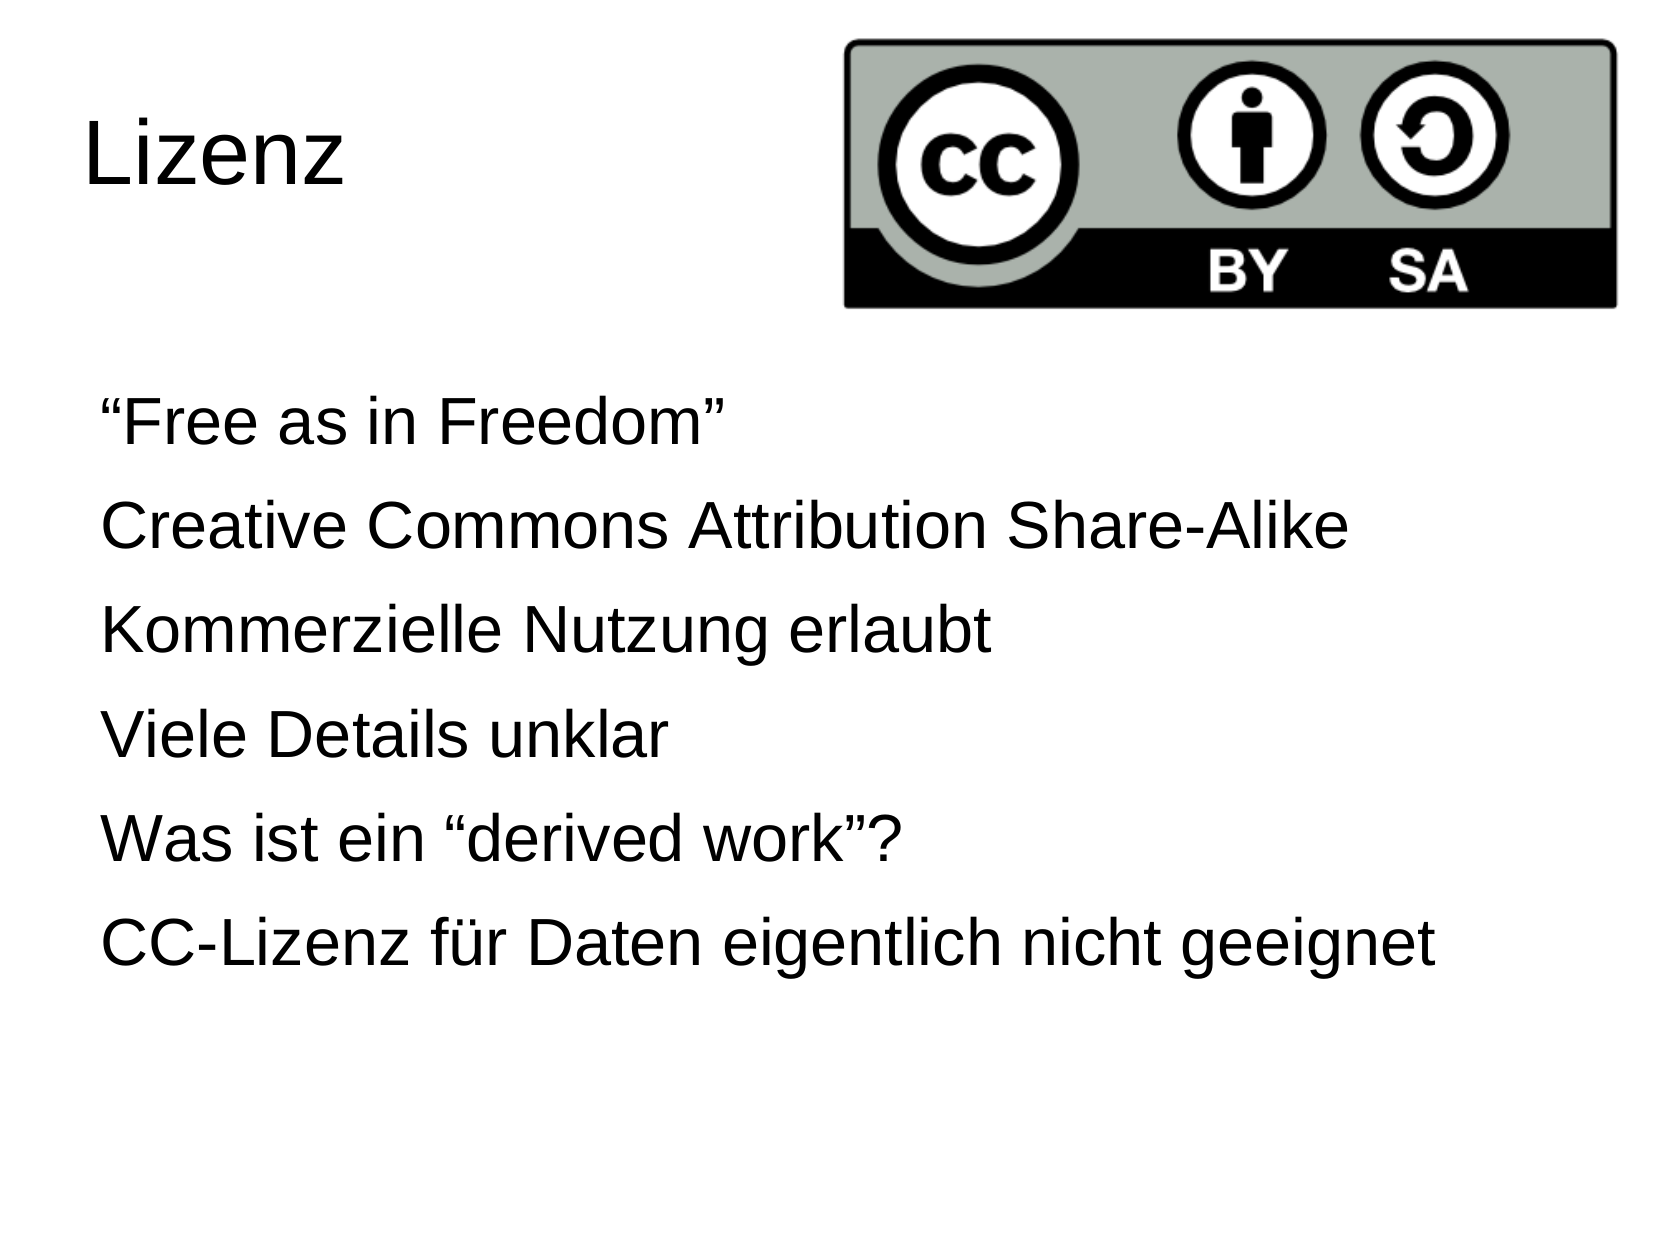

# Lizenz
“Free as in Freedom”
Creative Commons Attribution Share-Alike
Kommerzielle Nutzung erlaubt
Viele Details unklar
Was ist ein “derived work”?
CC-Lizenz für Daten eigentlich nicht geeignet